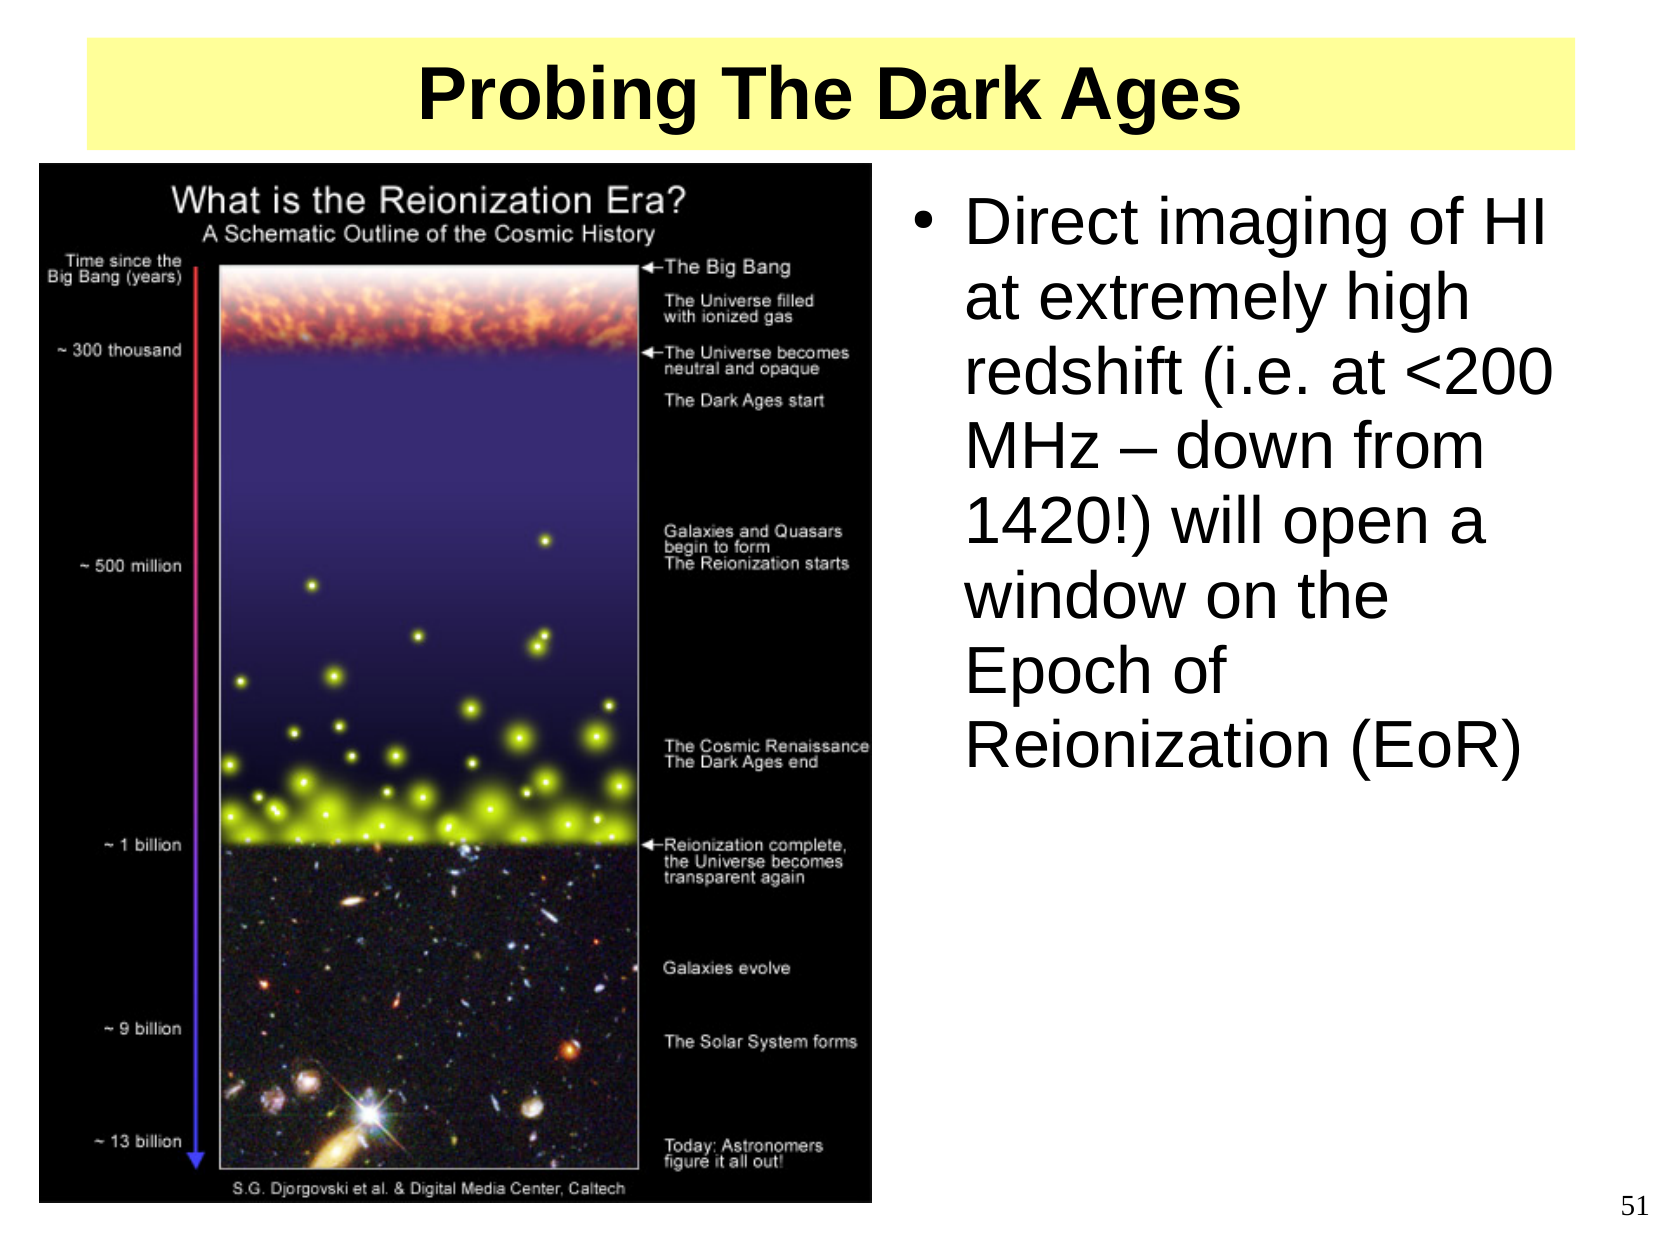

# Probing The Dark Ages
Direct imaging of HI at extremely high redshift (i.e. at <200 MHz – down from 1420!) will open a window on the Epoch of Reionization (EoR)
51